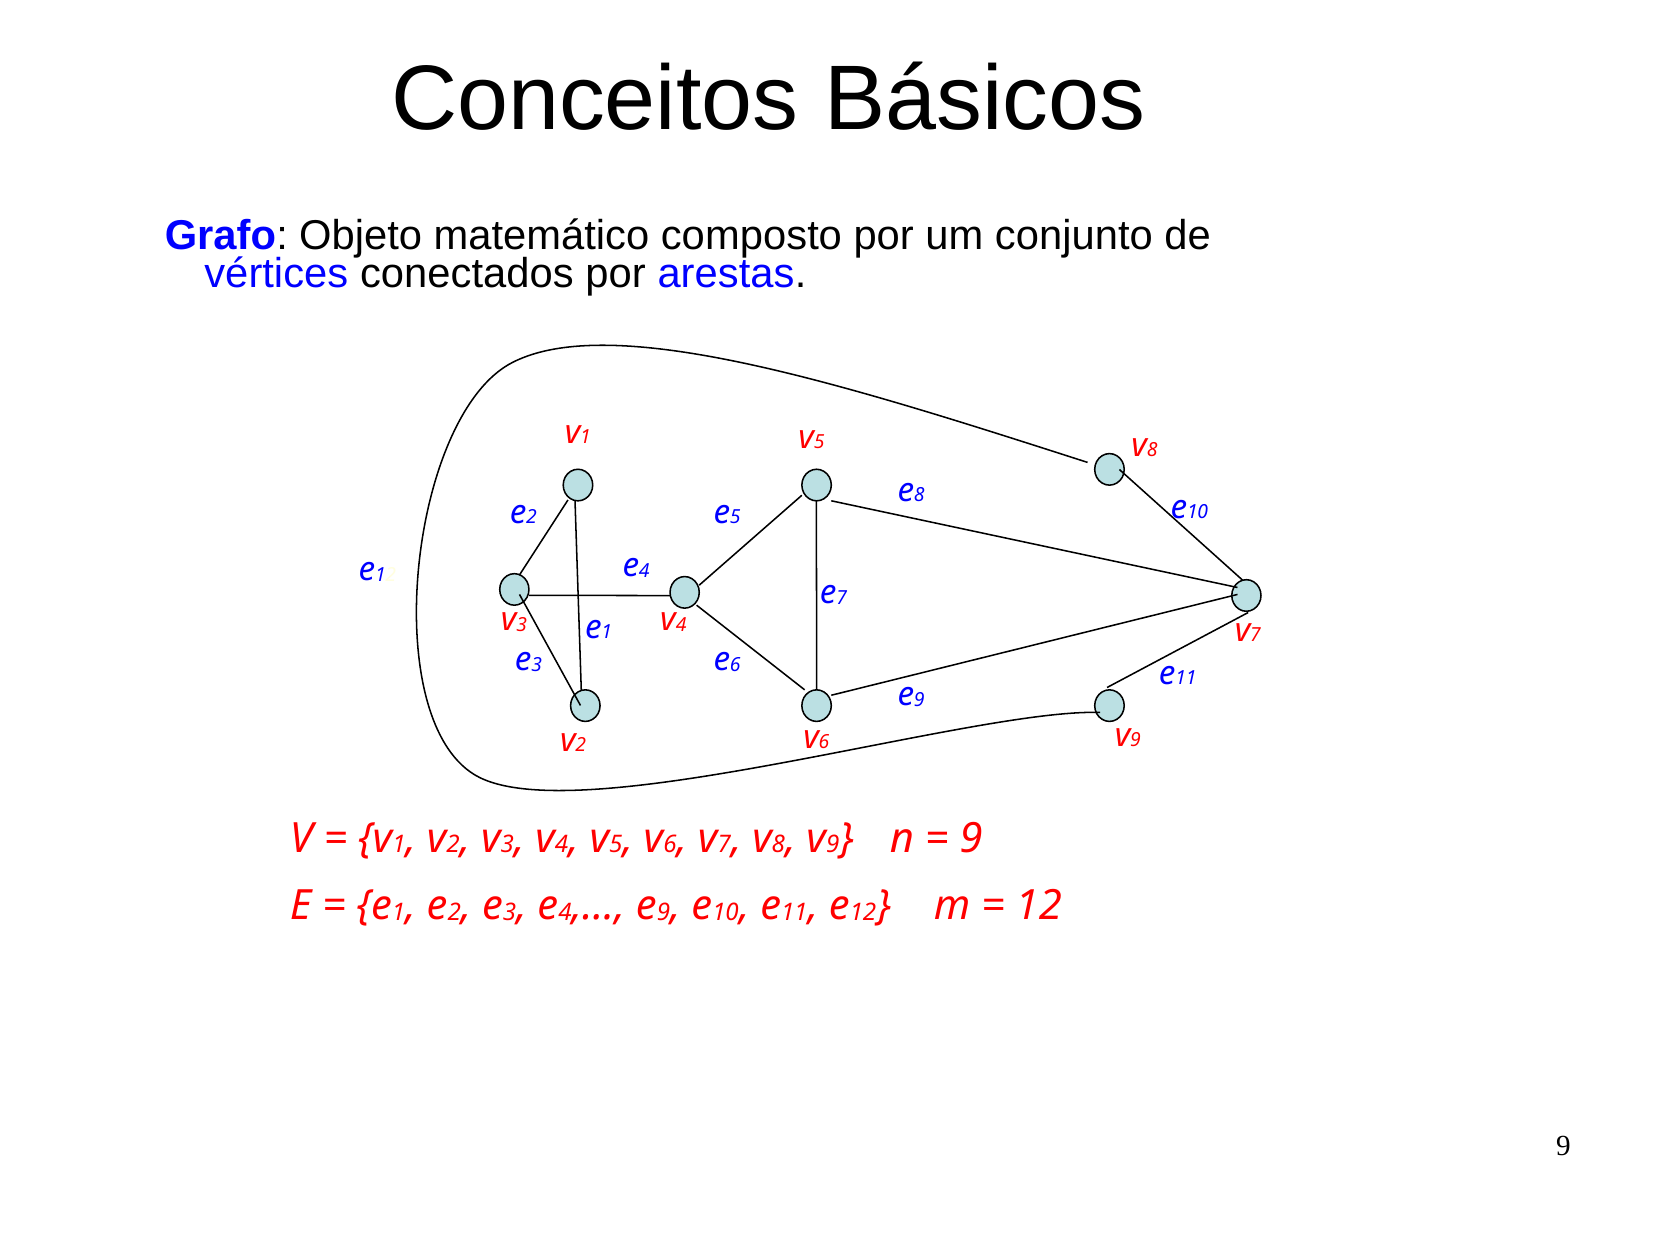

# Conceitos Básicos
Grafo: Objeto matemático composto por um conjunto de vértices conectados por arestas.
v1
v5
v8
e8
e10
e2
e5
e4
e12
e7
v3
v4
e1
v7
e3
e6
e11
e9
v9
v6
v2
V = {v1, v2, v3, v4, v5, v6, v7, v8, v9}	n = 9
E = {e1, e2, e3, e4,..., e9, e10, e11, e12} m = 12
9